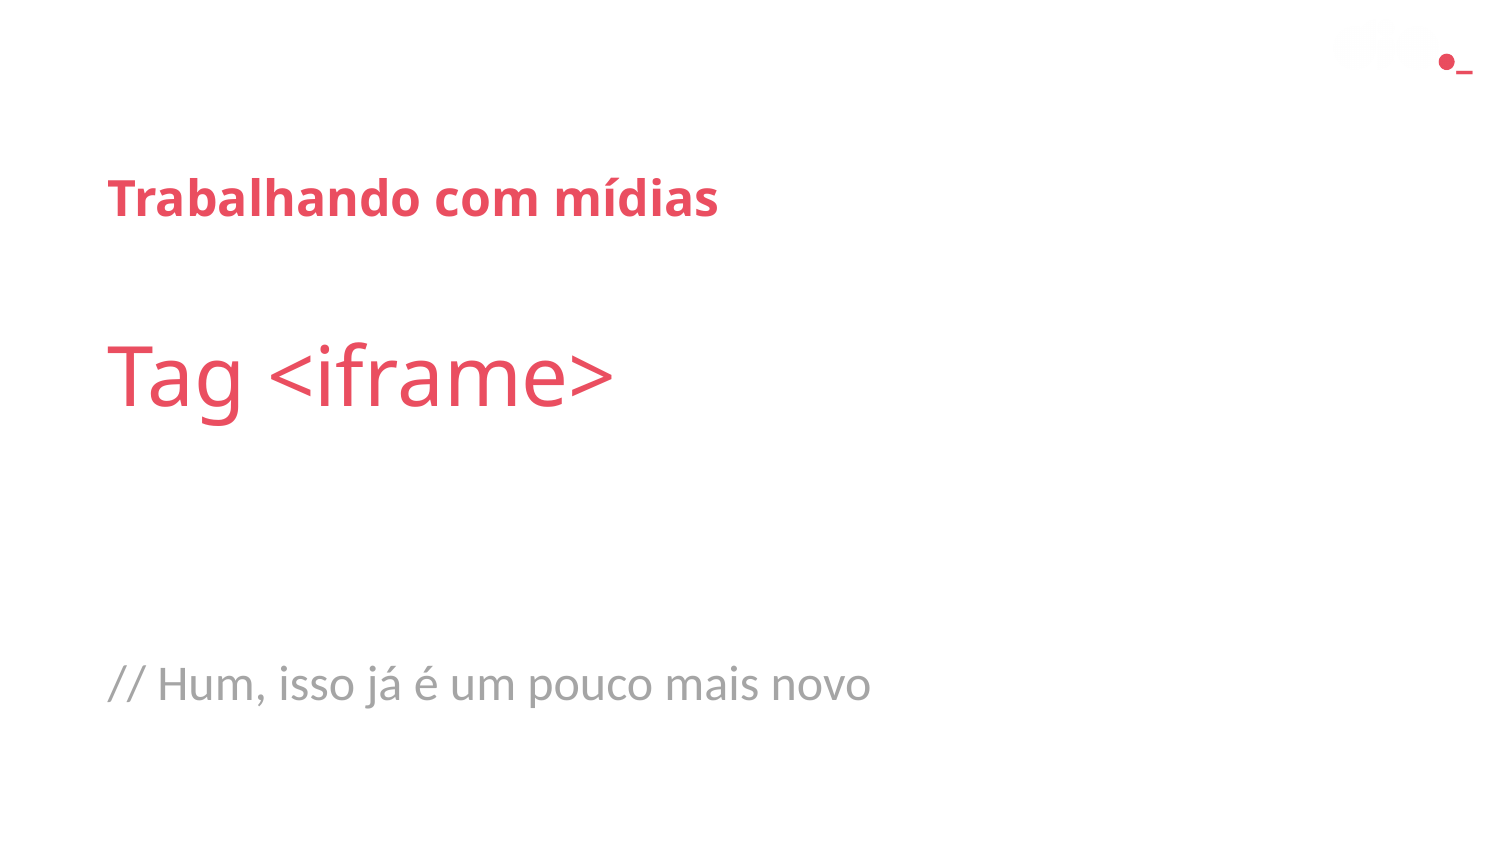

Trabalhando com mídias
Tag <iframe>
// Hum, isso já é um pouco mais novo